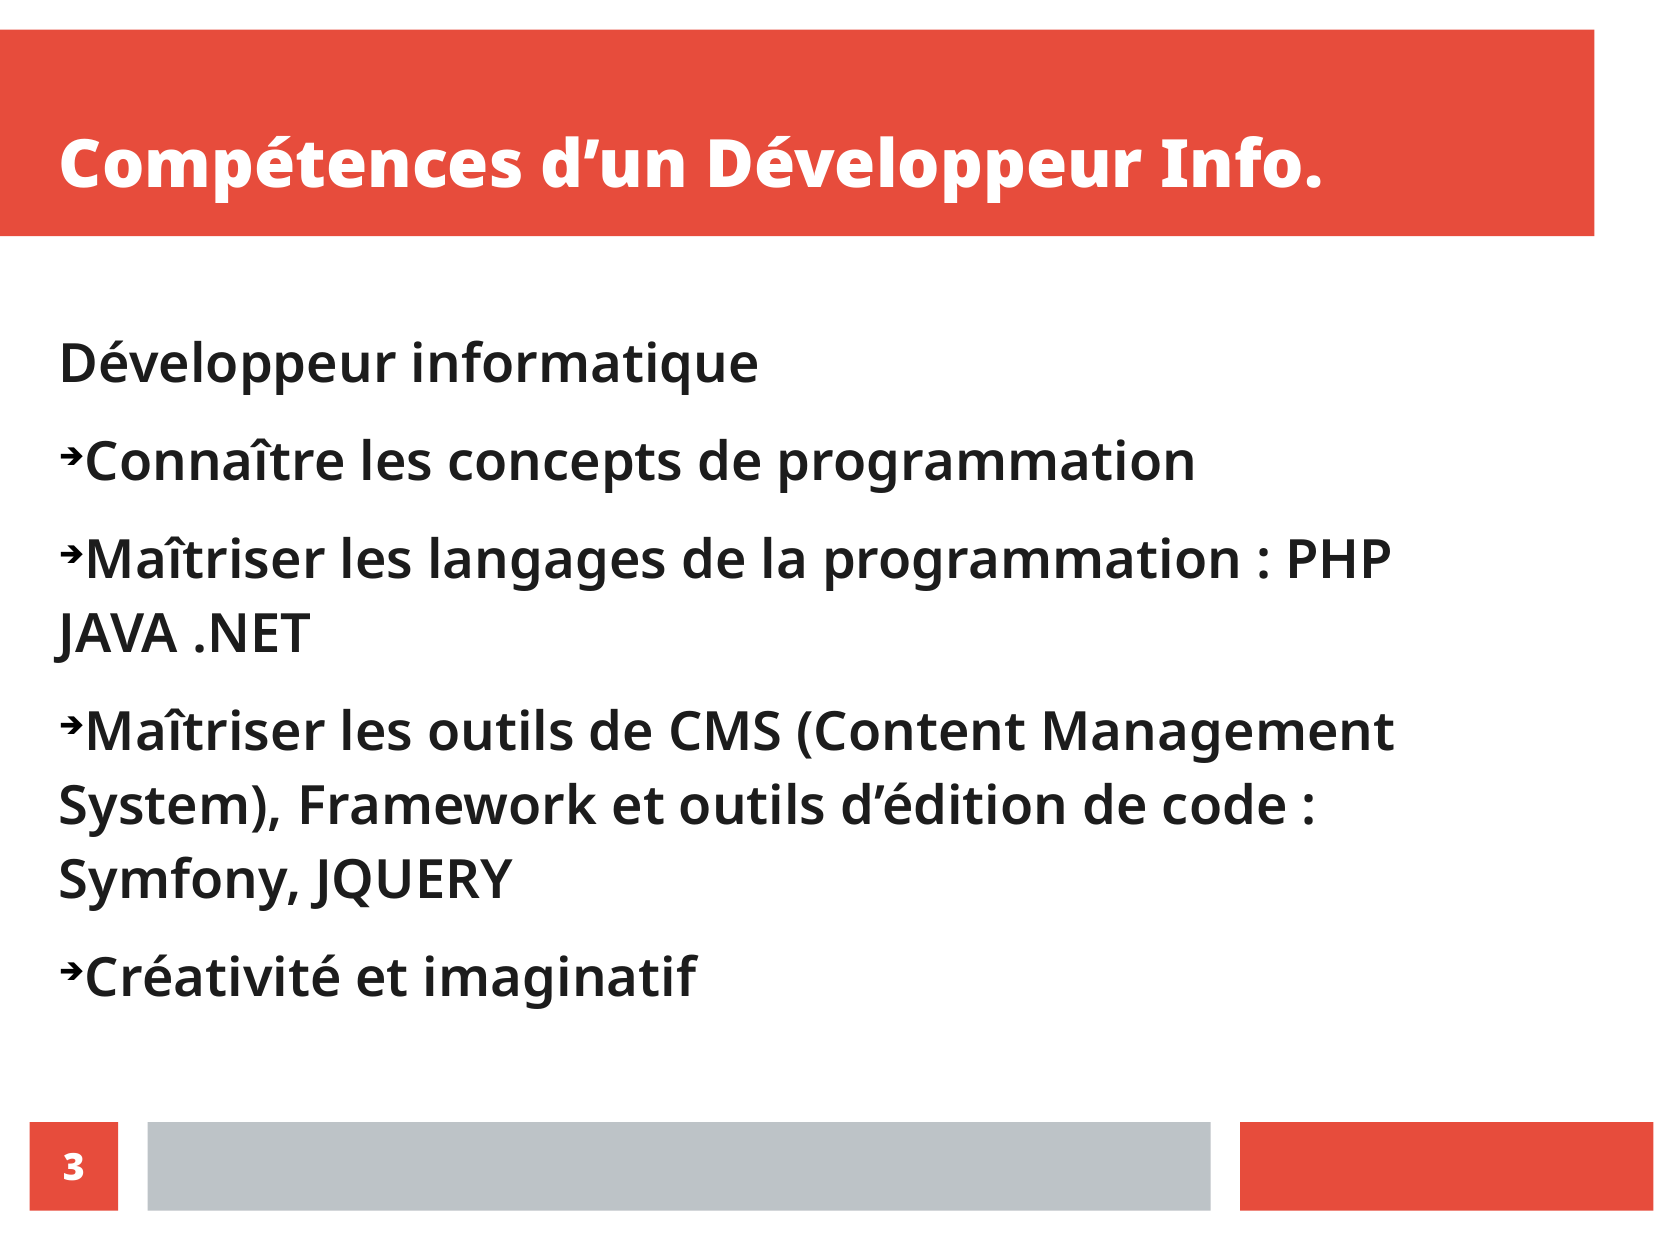

# Compétences d’un Développeur Info.
Développeur informatique
Connaître les concepts de programmation
Maîtriser les langages de la programmation : PHP JAVA .NET
Maîtriser les outils de CMS (Content Management System), Framework et outils d’édition de code : Symfony, JQUERY
Créativité et imaginatif
3